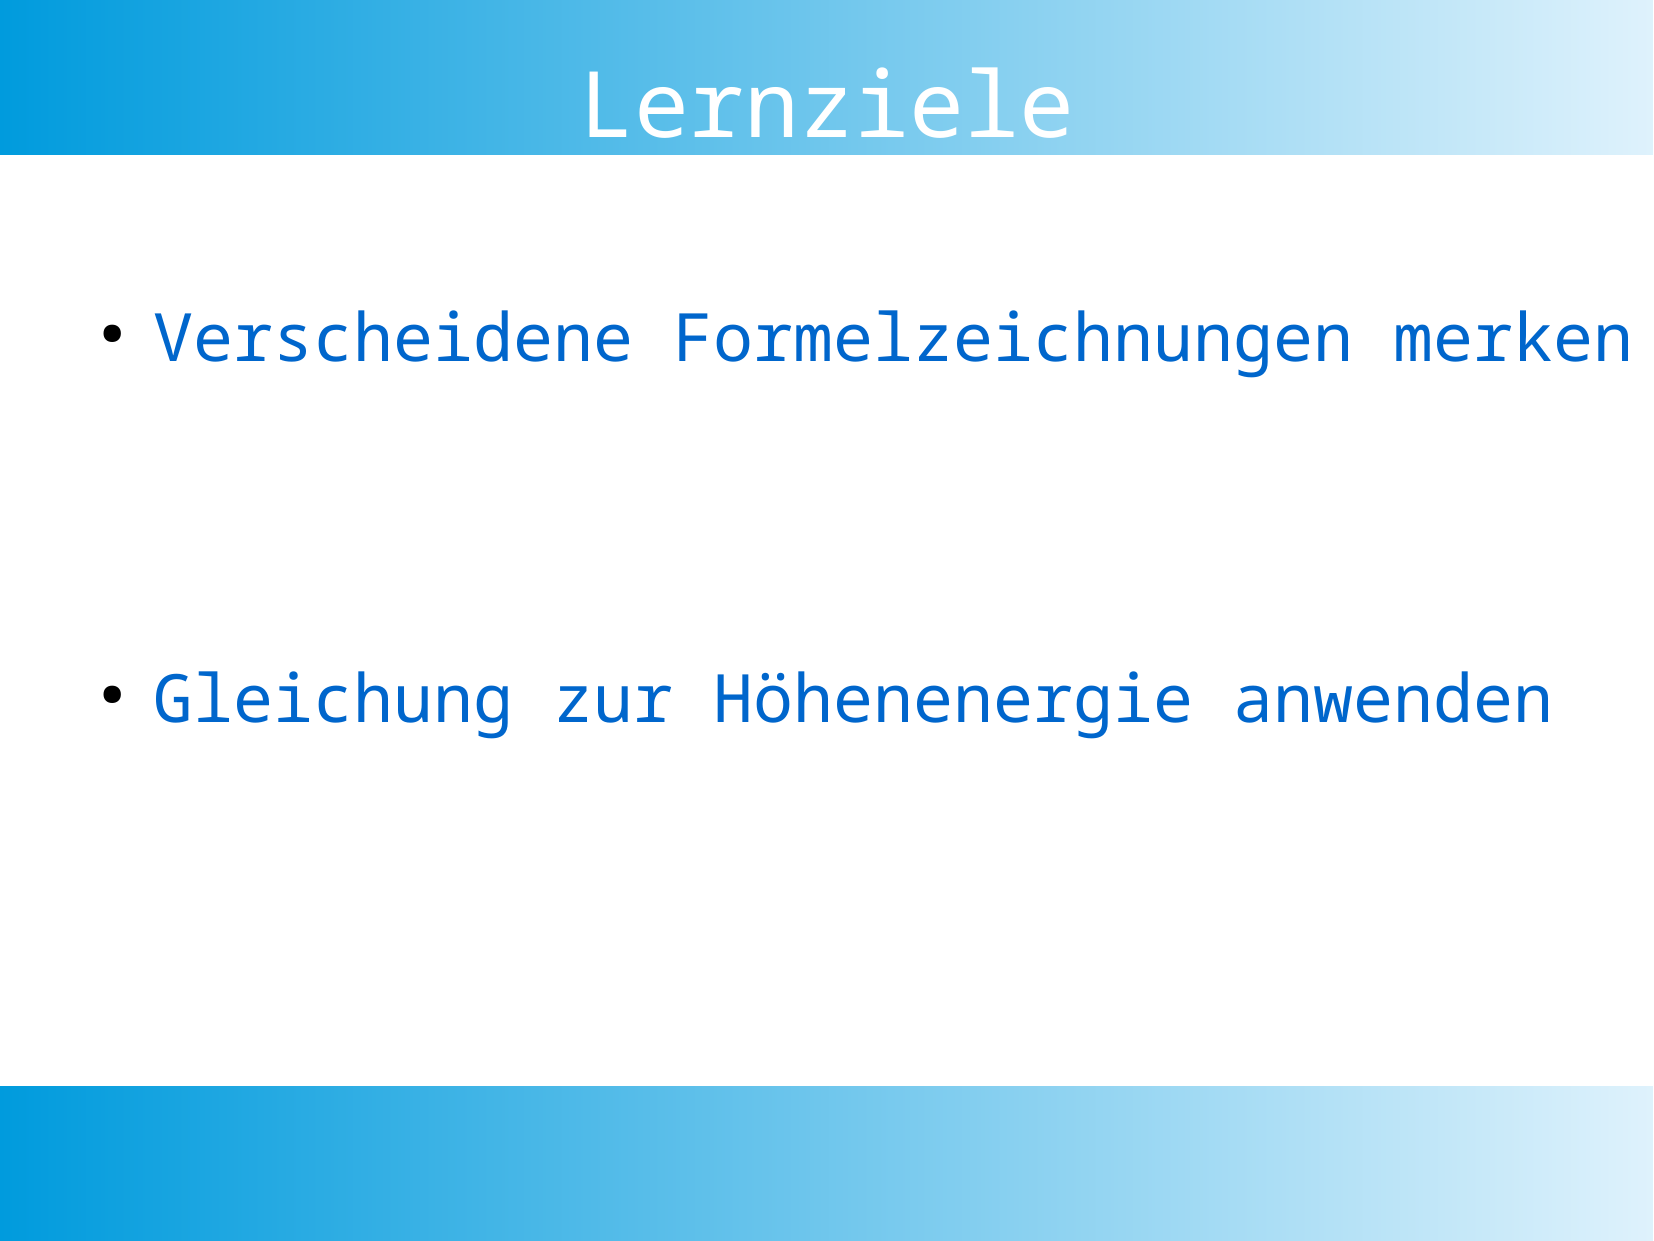

# Lernziele
Verscheidene Formelzeichnungen merken
Gleichung zur Höhenenergie anwenden